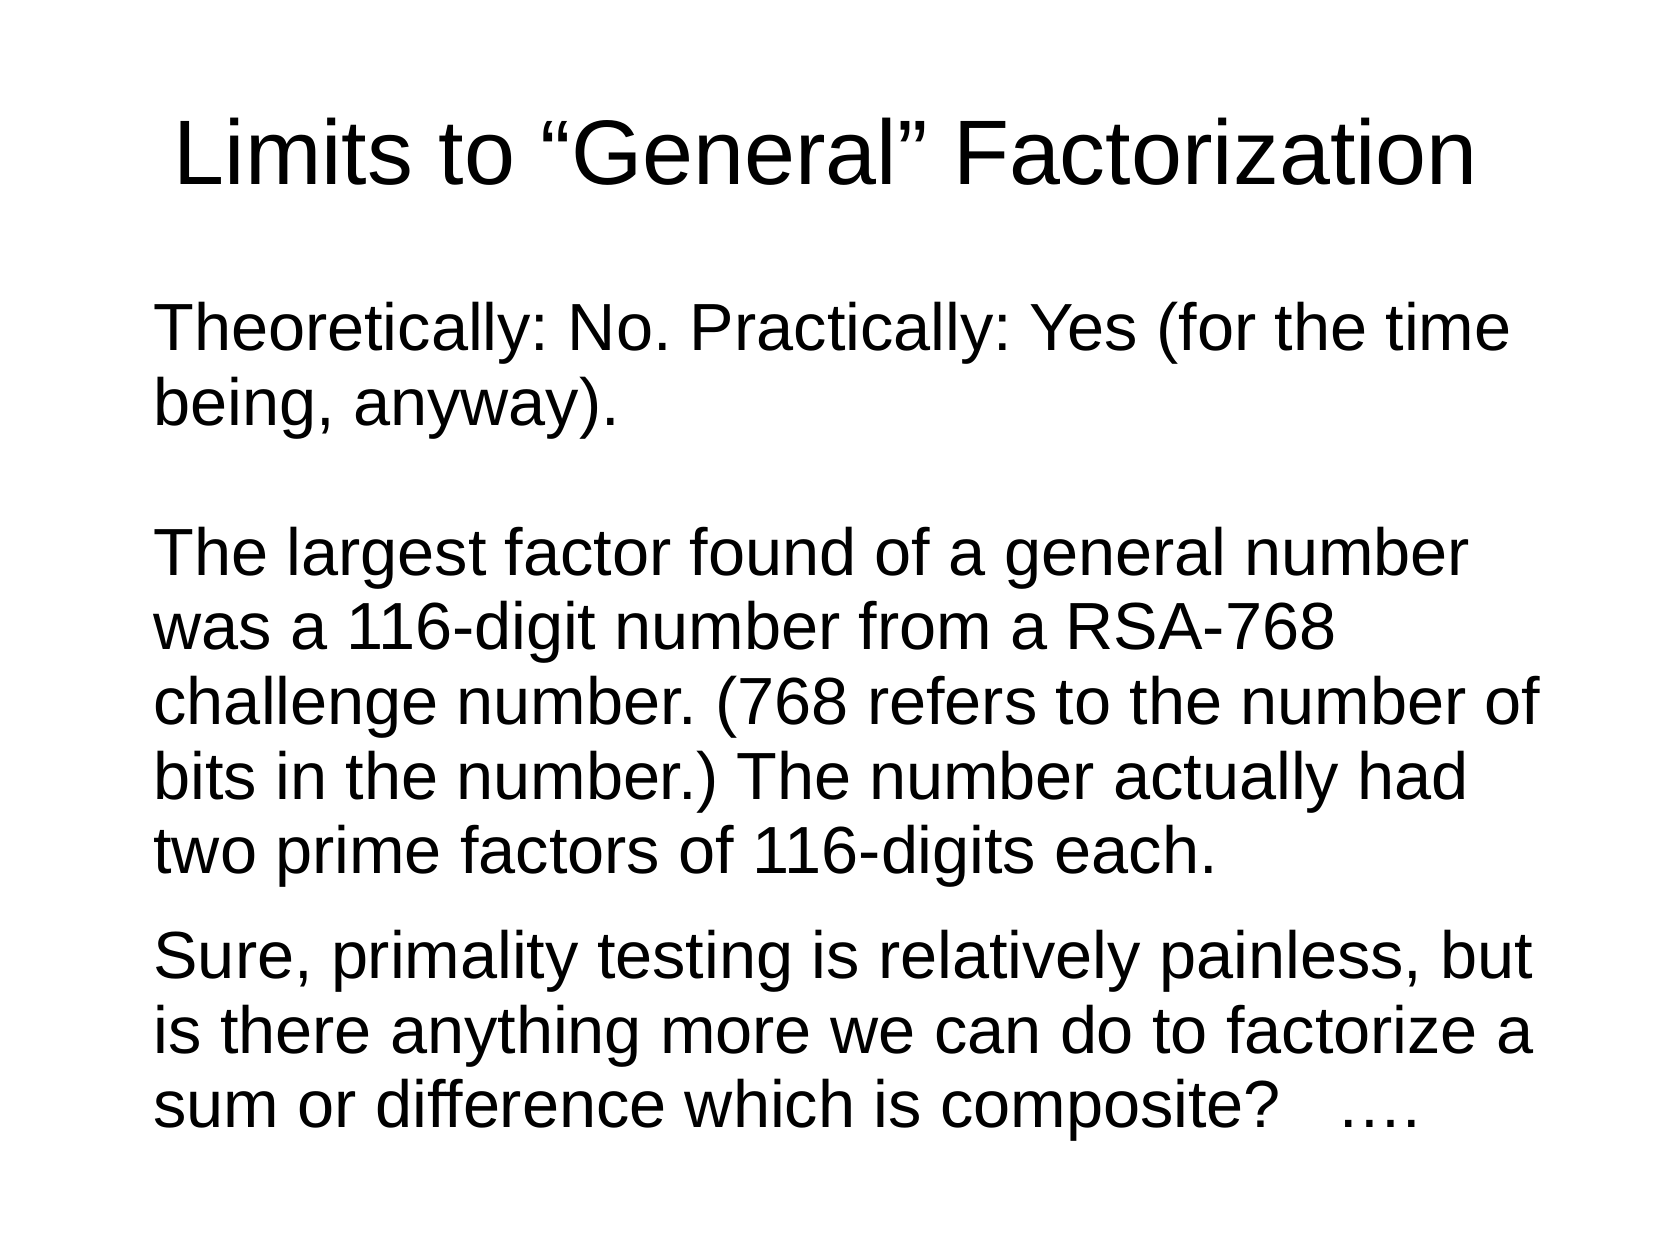

# Limits to “General” Factorization
Theoretically: No. Practically: Yes (for the time being, anyway).
The largest factor found of a general number was a 116-digit number from a RSA-768 challenge number. (768 refers to the number of bits in the number.) The number actually had two prime factors of 116-digits each.
Sure, primality testing is relatively painless, but is there anything more we can do to factorize a sum or difference which is composite? ….